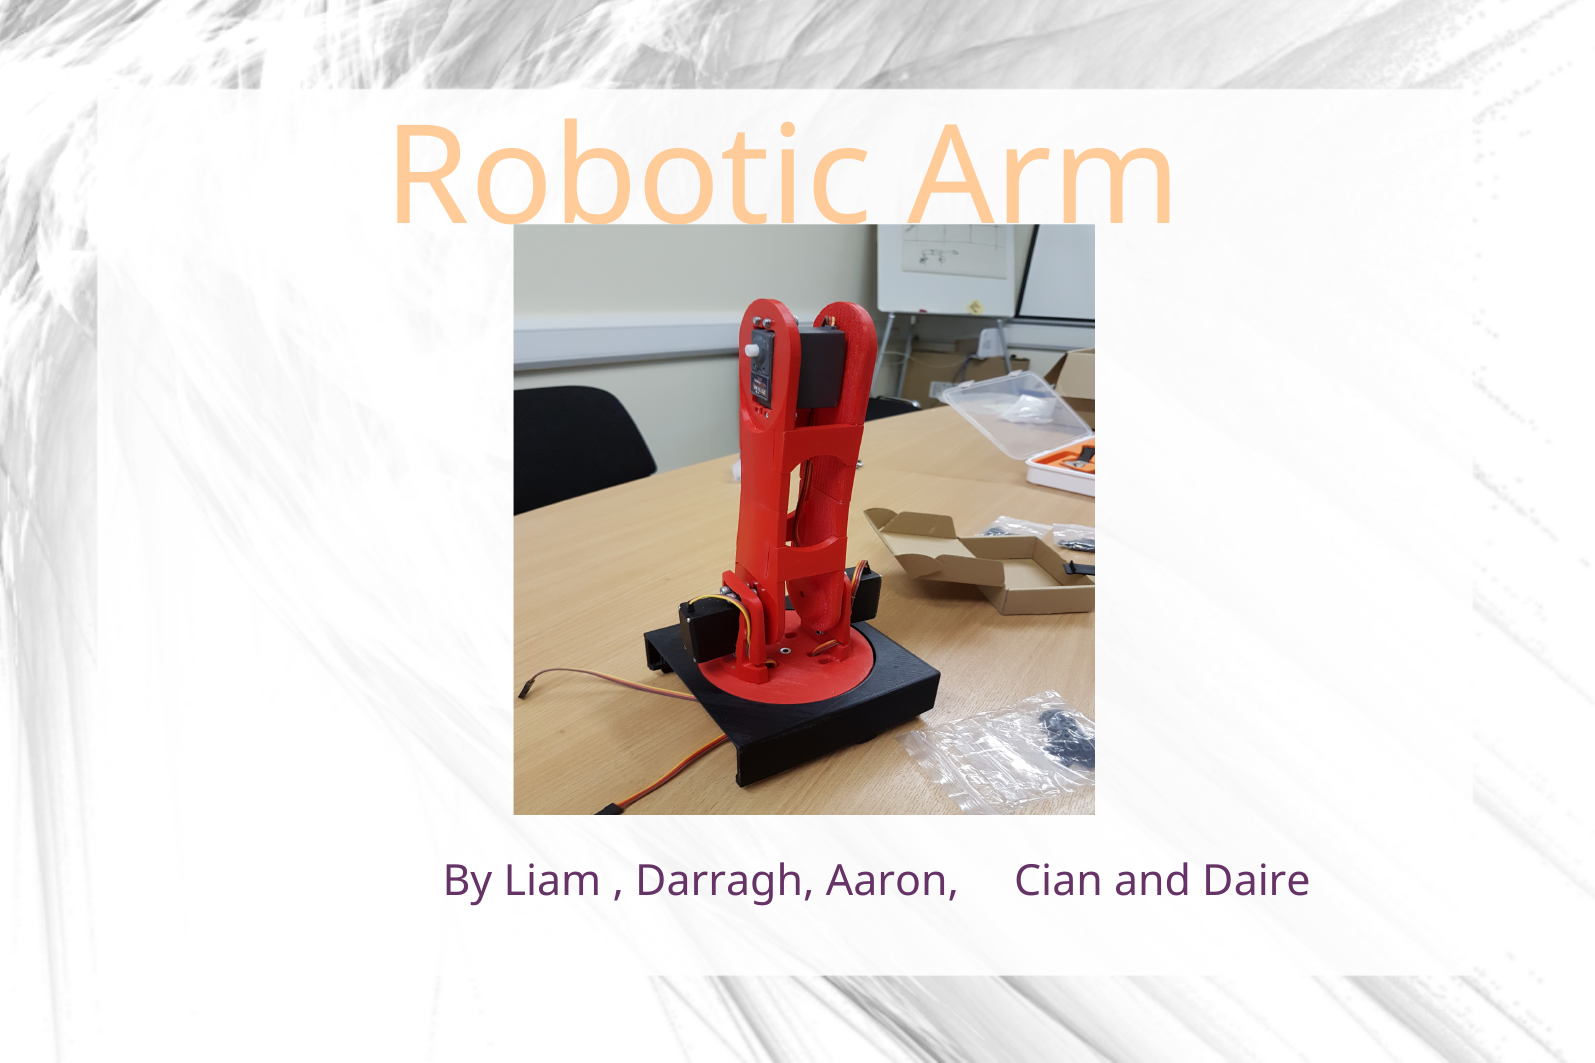

# Robotic Arm
By Liam , Darragh, Aaron,	 Cian and Daire